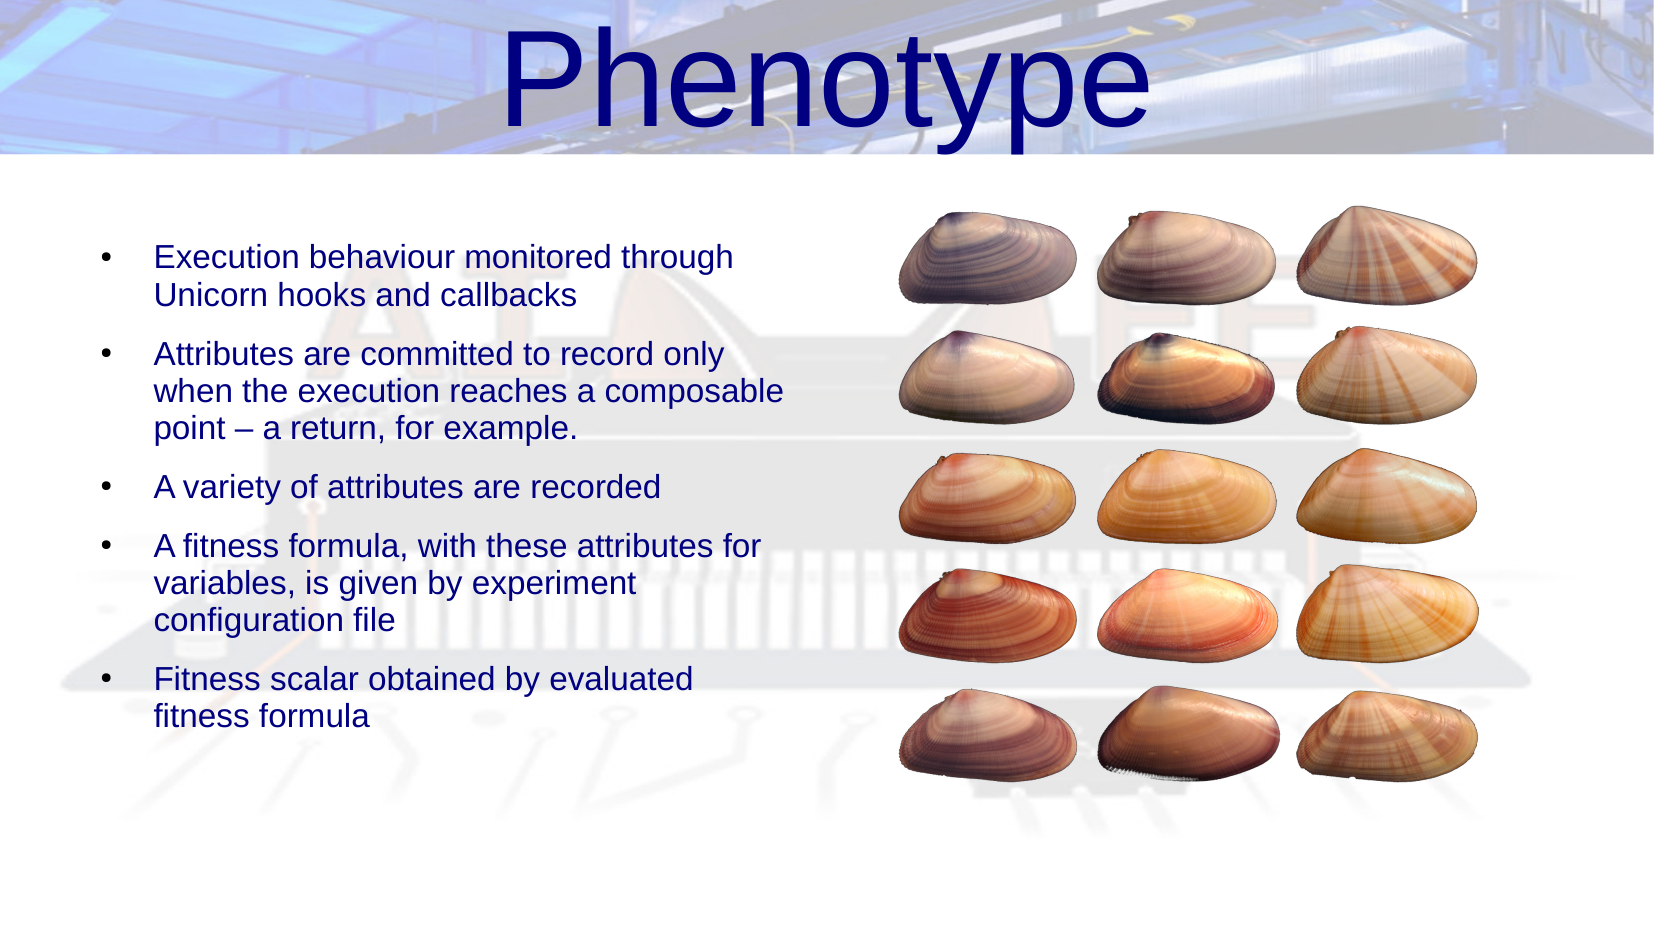

# Phenotype
Execution behaviour monitored through Unicorn hooks and callbacks
Attributes are committed to record only when the execution reaches a composable point – a return, for example.
A variety of attributes are recorded
A fitness formula, with these attributes for variables, is given by experiment configuration file
Fitness scalar obtained by evaluated fitness formula